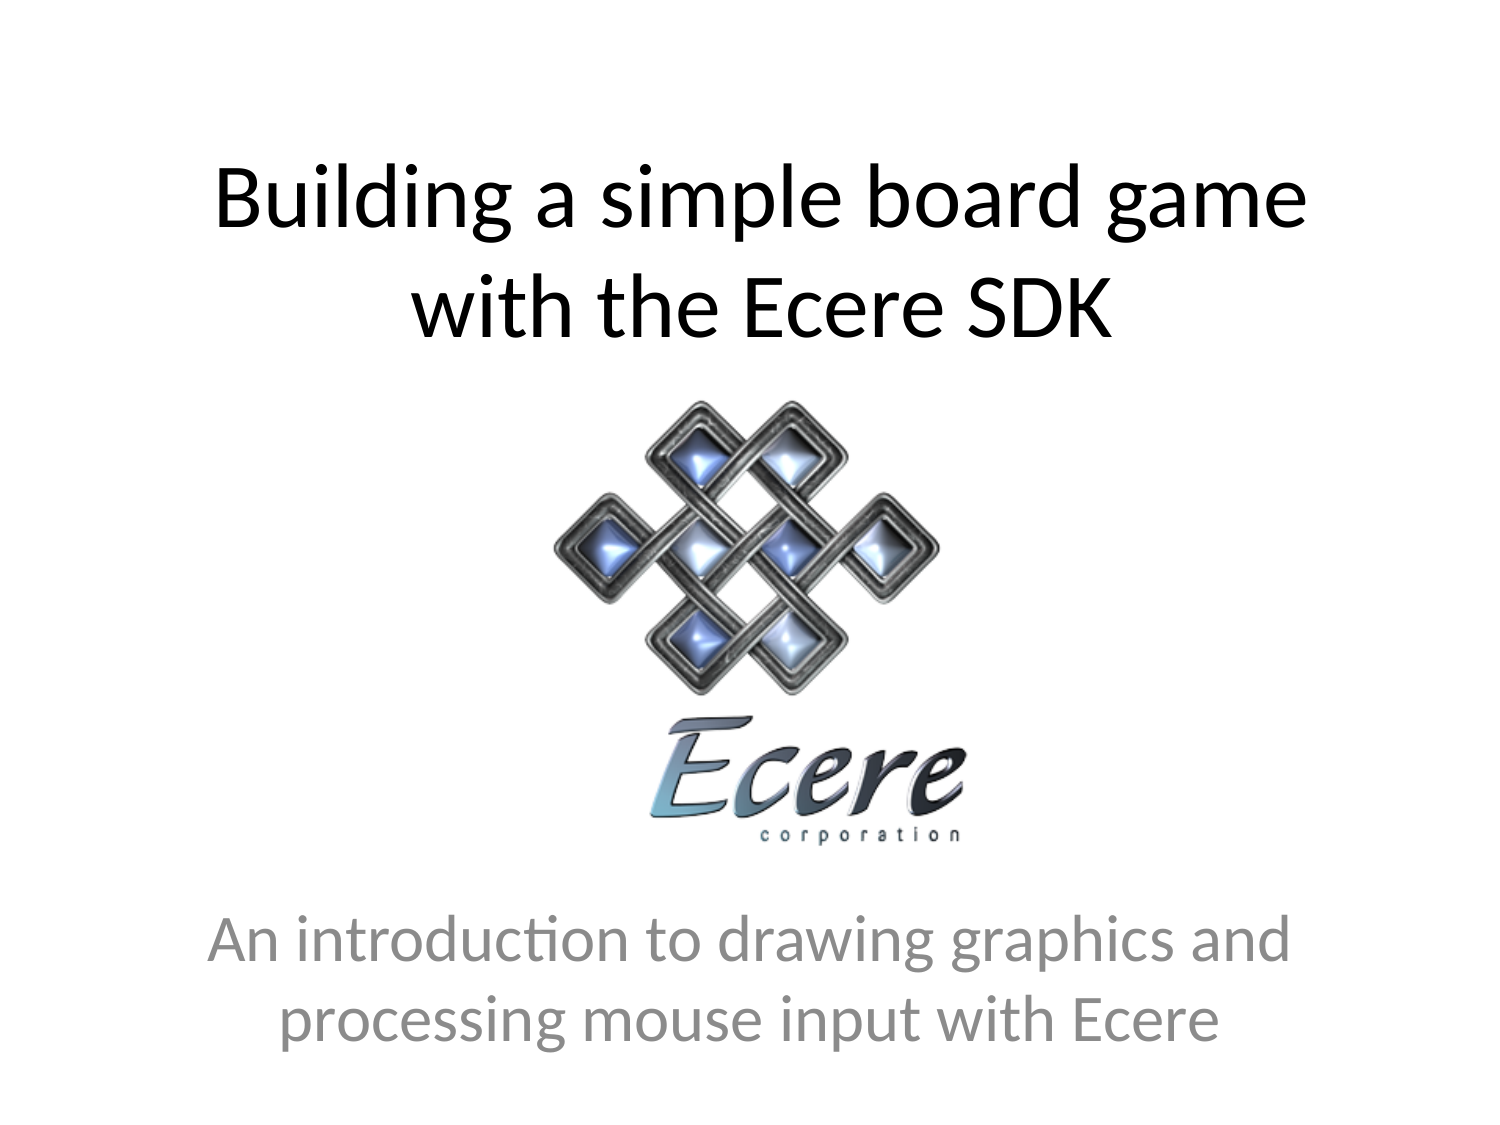

# Building a simple board game with the Ecere SDK
An introduction to drawing graphics and processing mouse input with Ecere